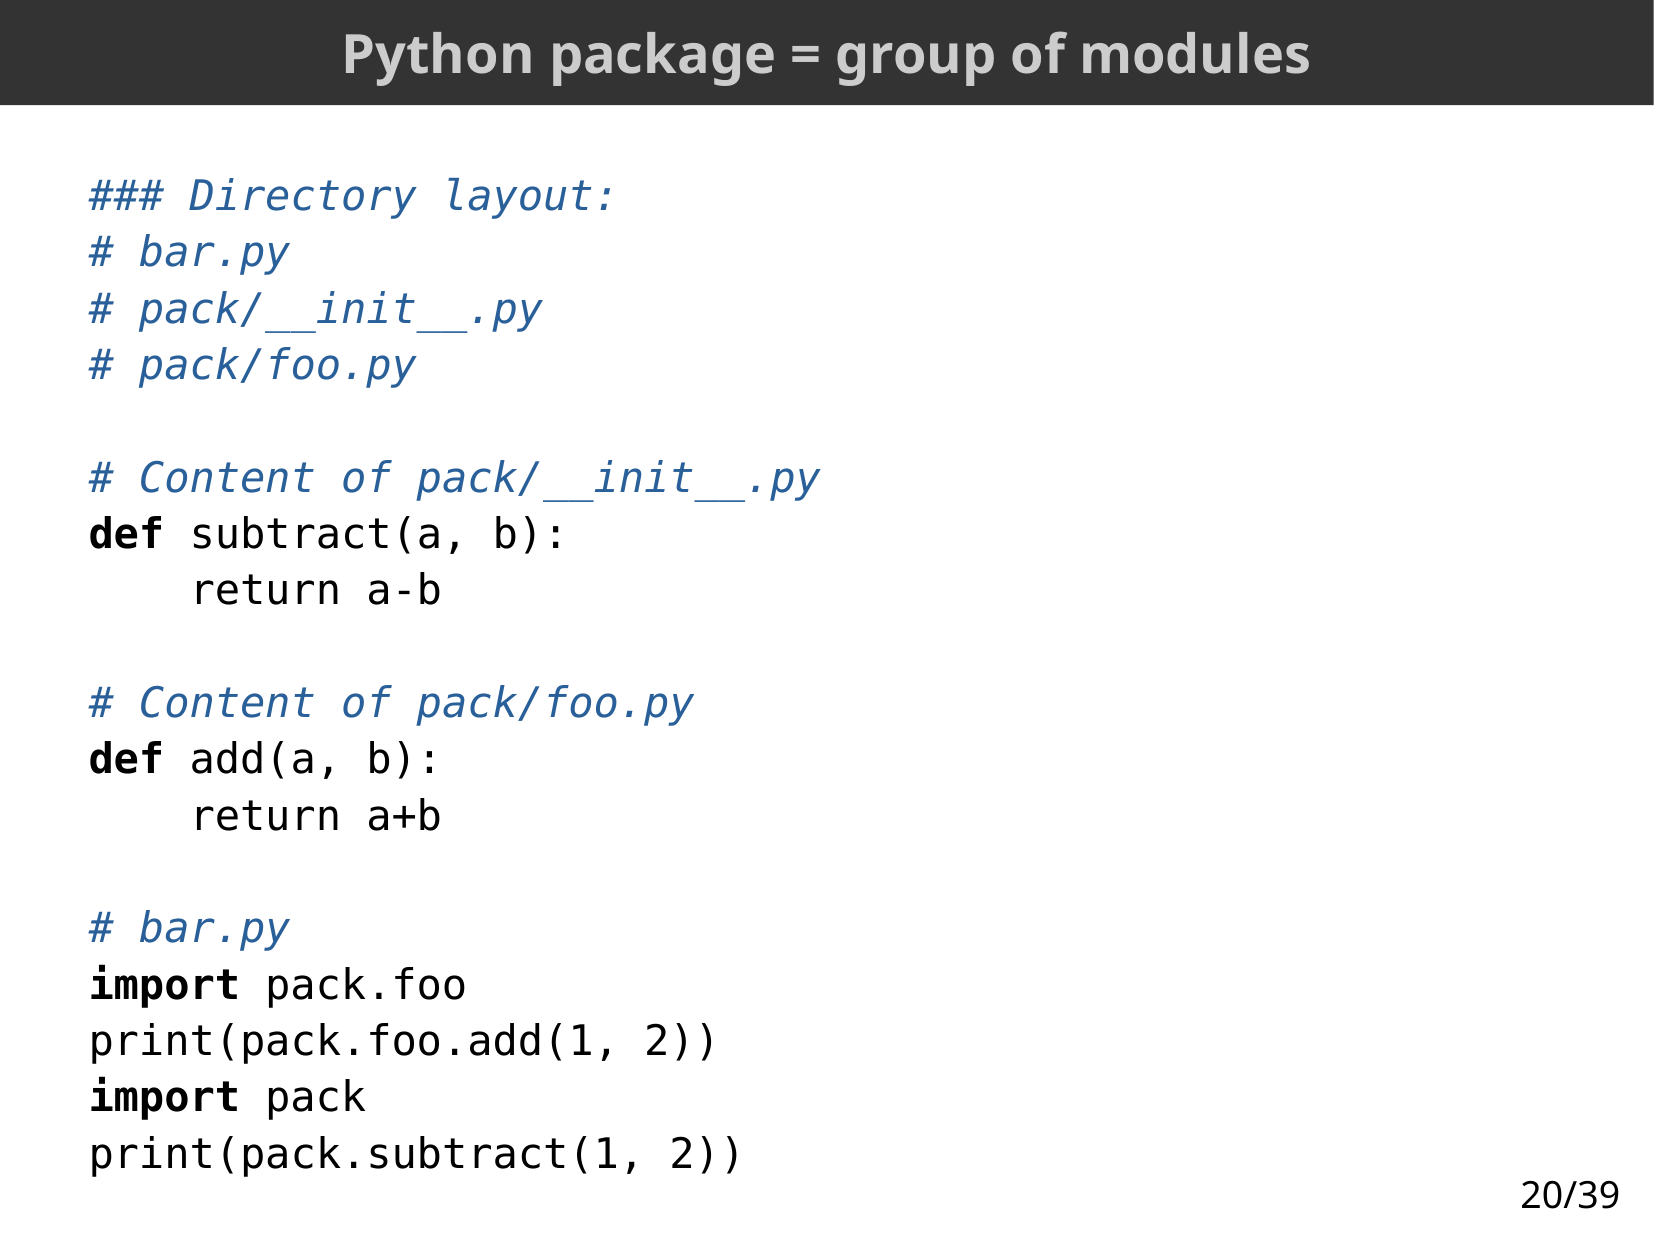

# Python package = group of modules
### Directory layout:
# bar.py
# pack/__init__.py
# pack/foo.py
# Content of pack/__init__.py
def subtract(a, b):
 return a-b
# Content of pack/foo.py
def add(a, b):
 return a+b
# bar.py
import pack.foo
print(pack.foo.add(1, 2))
import pack
print(pack.subtract(1, 2))